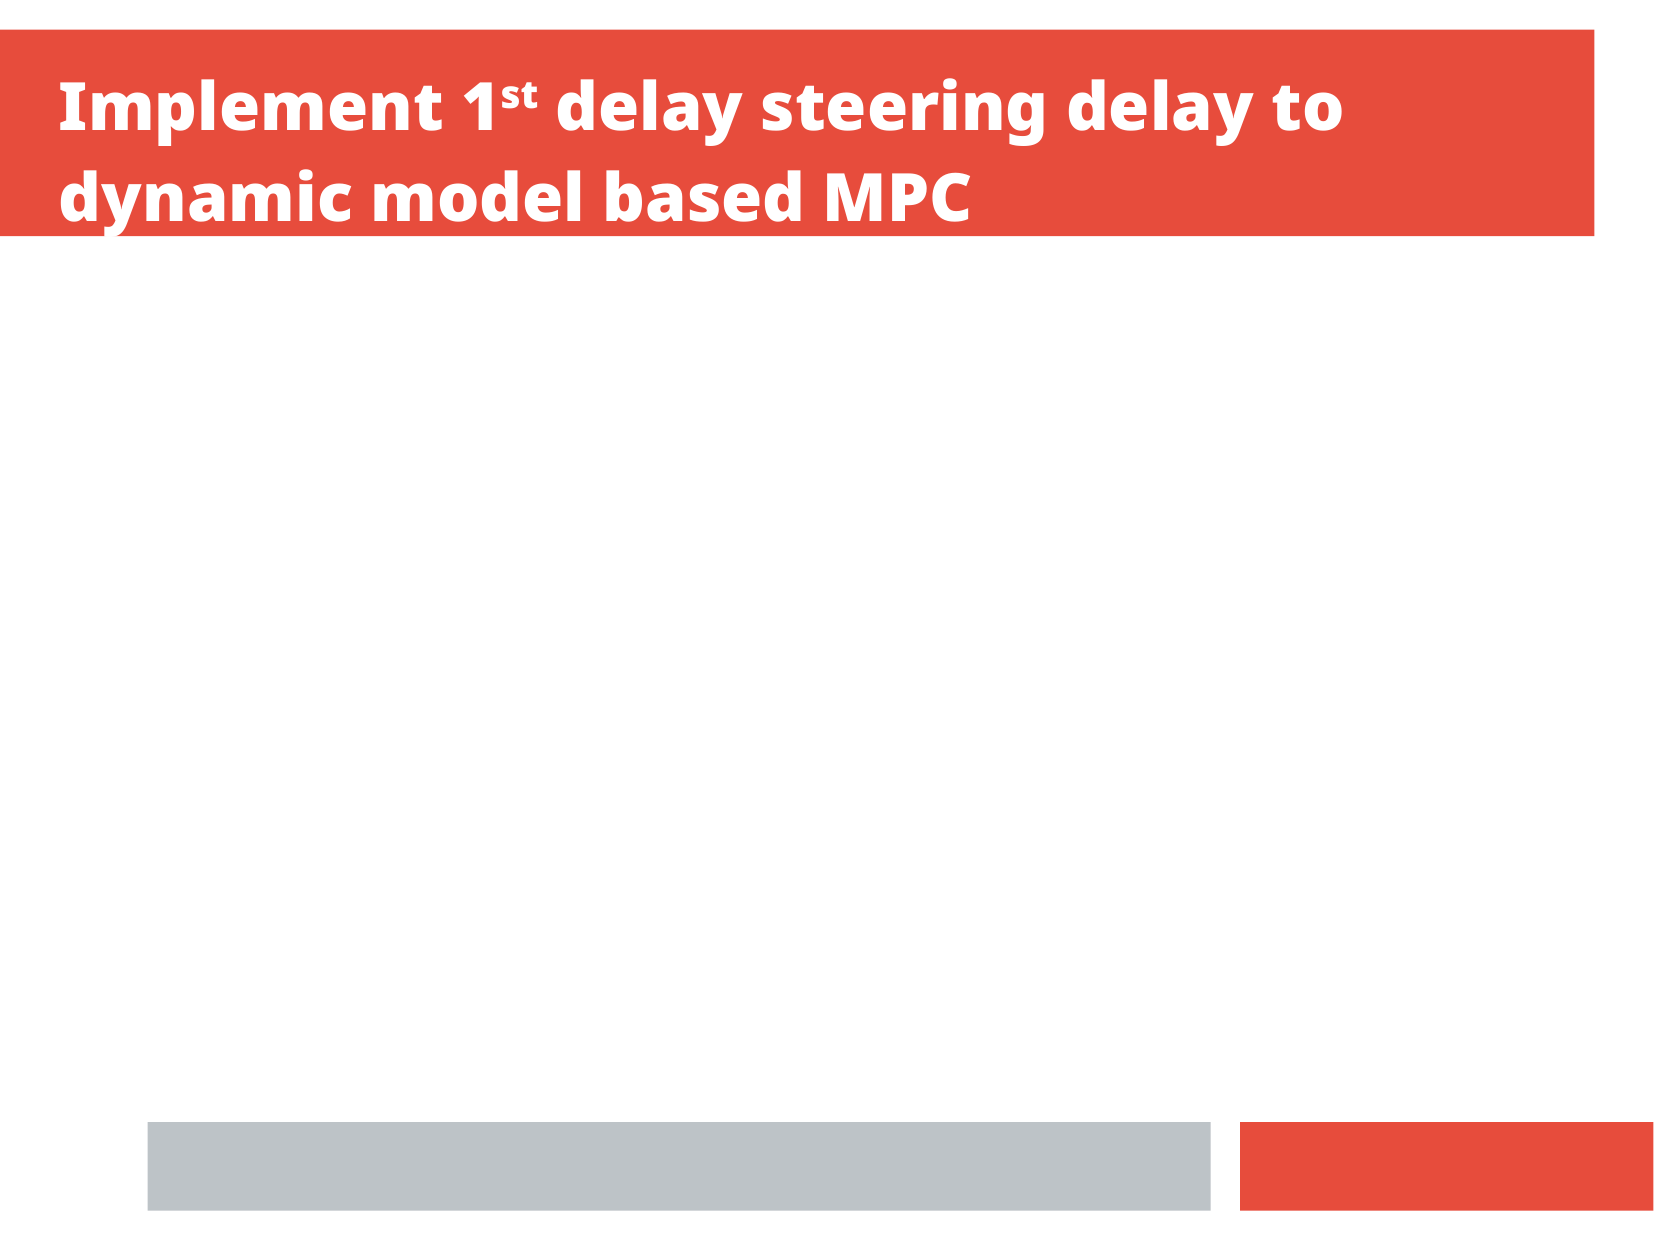

# Implement 1st delay steering delay to dynamic model based MPC